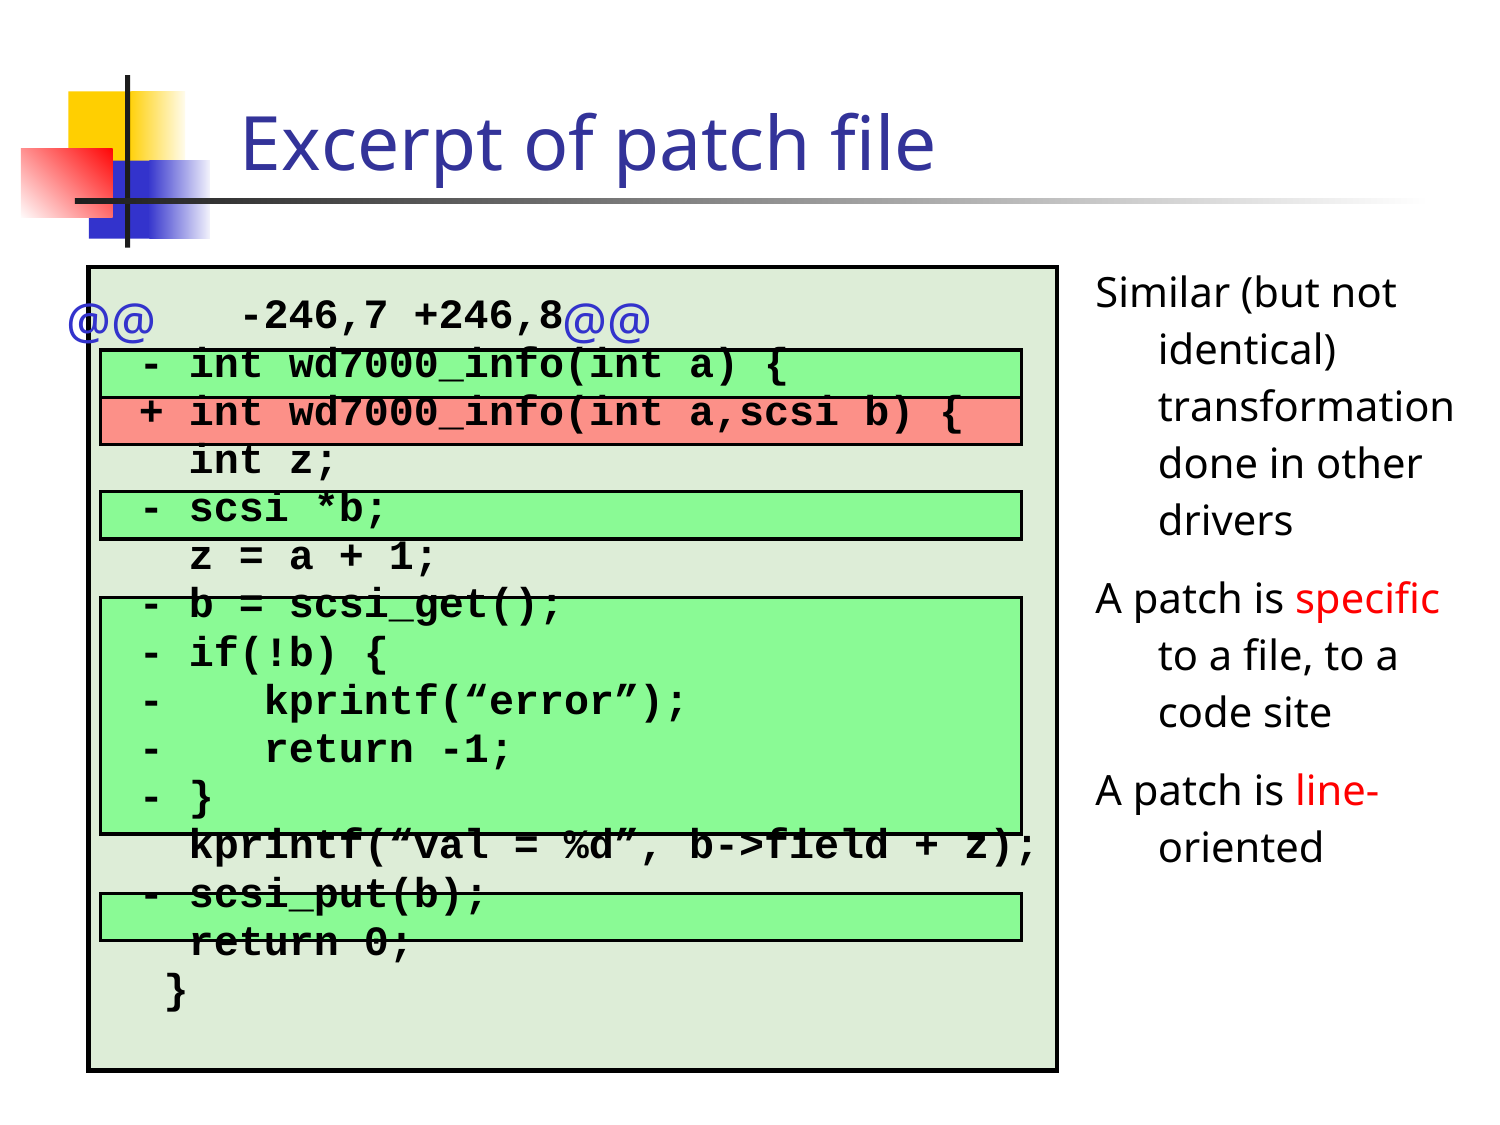

# Excerpt of patch file
Similar (but not identical) transformation done in other drivers
A patch is specific to a file, to a code site
A patch is line-oriented
@@
@@
 -246,7 +246,8
- int wd7000_info(int a) {
+ int wd7000_info(int a,scsi b) {
 int z;
- scsi *b;
 z = a + 1;
- b = scsi_get();
- if(!b) {
- kprintf(“error”);
- return -1;
- }
 kprintf(“val = %d”, b->field + z);
- scsi_put(b);
 return 0;
 }